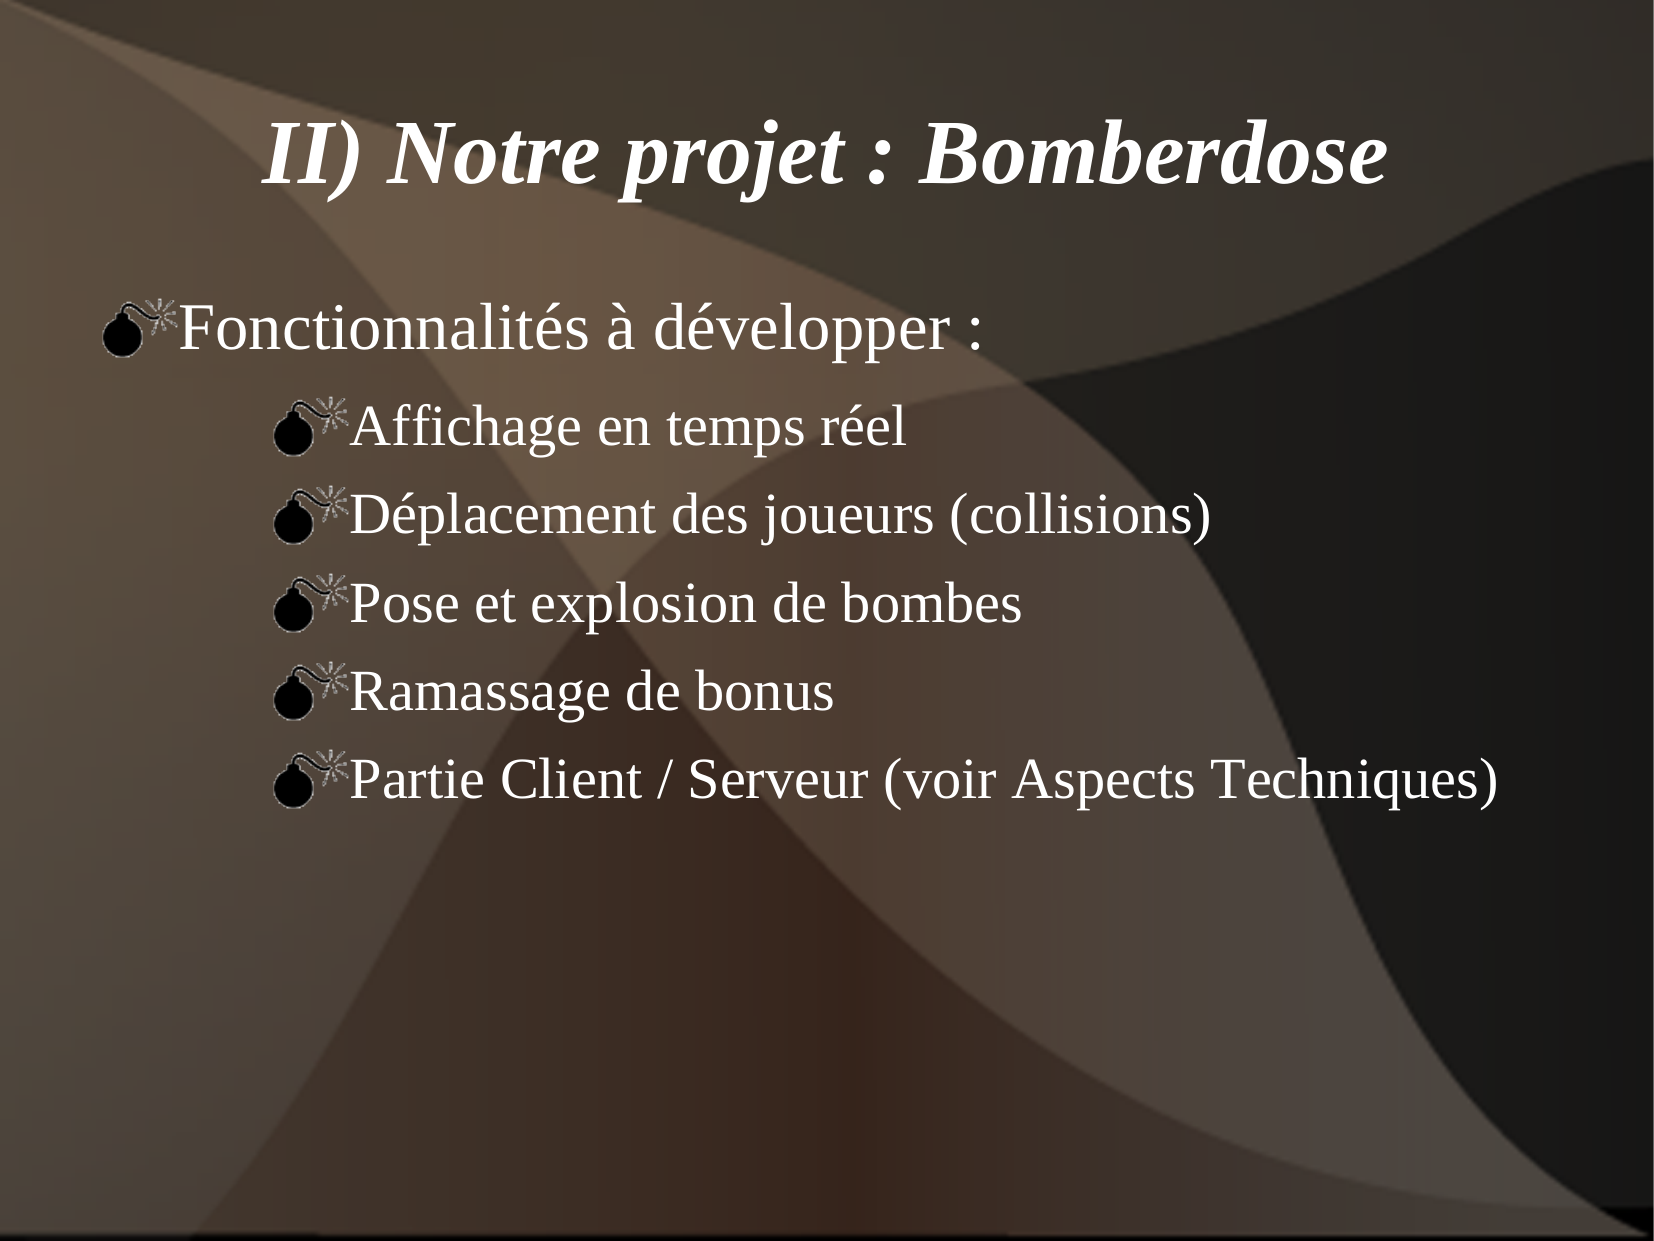

# II) Notre projet : Bomberdose
Fonctionnalités à développer :
Affichage en temps réel
Déplacement des joueurs (collisions)
Pose et explosion de bombes
Ramassage de bonus
Partie Client / Serveur (voir Aspects Techniques)